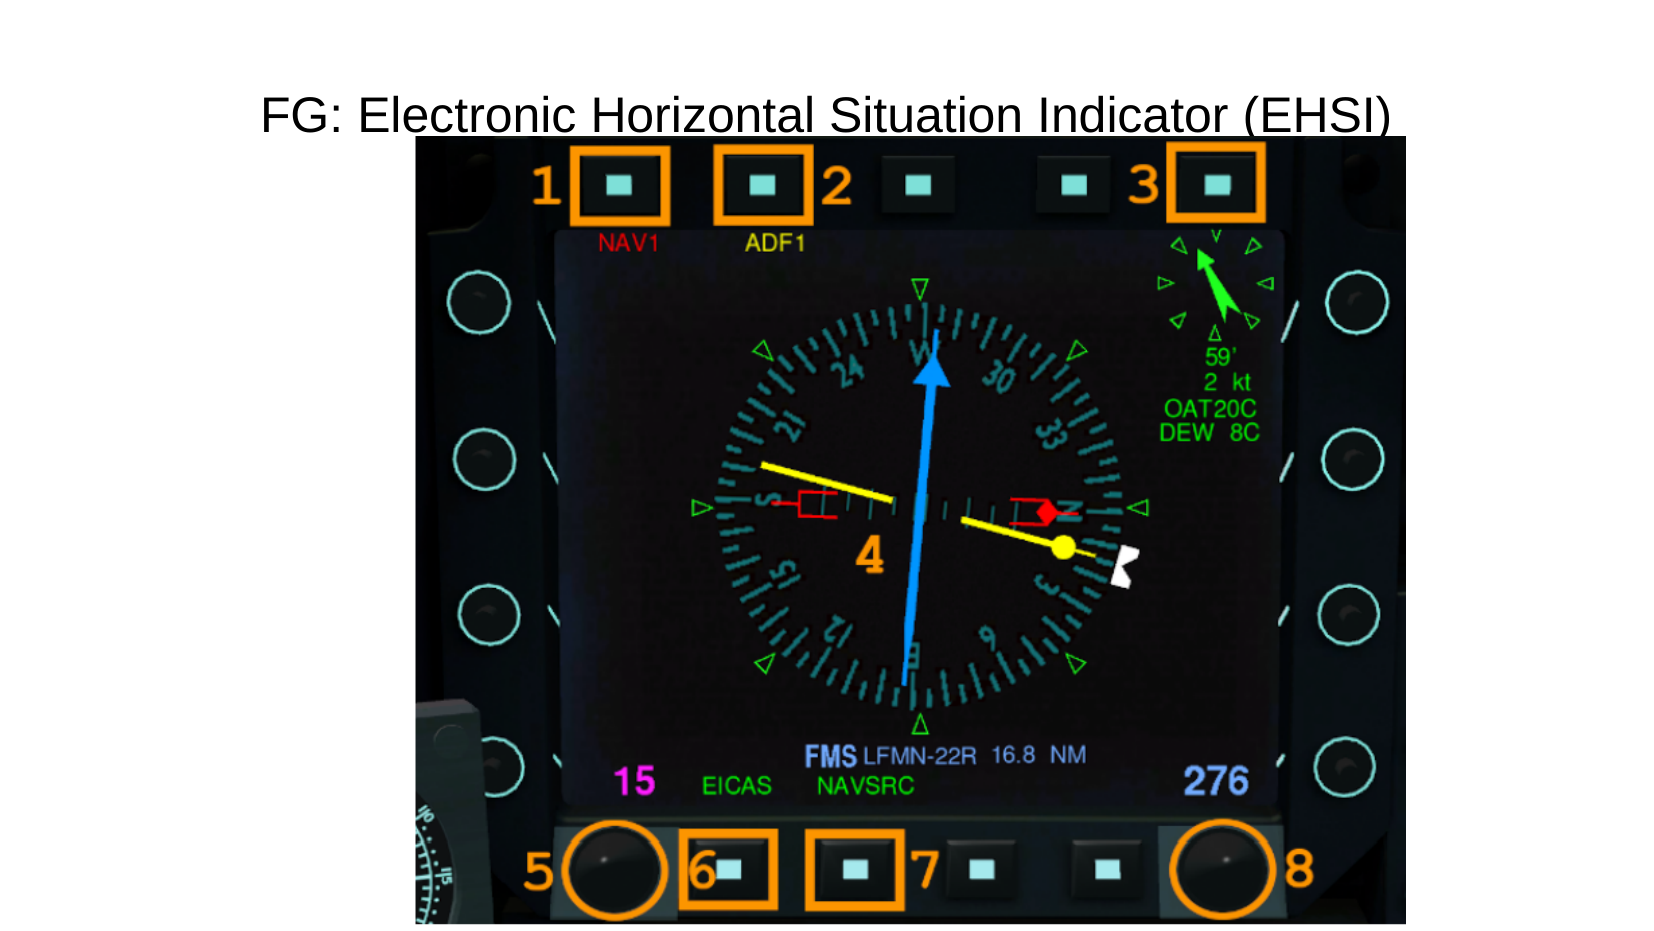

# FG: Electronic Horizontal Situation Indicator (EHSI)